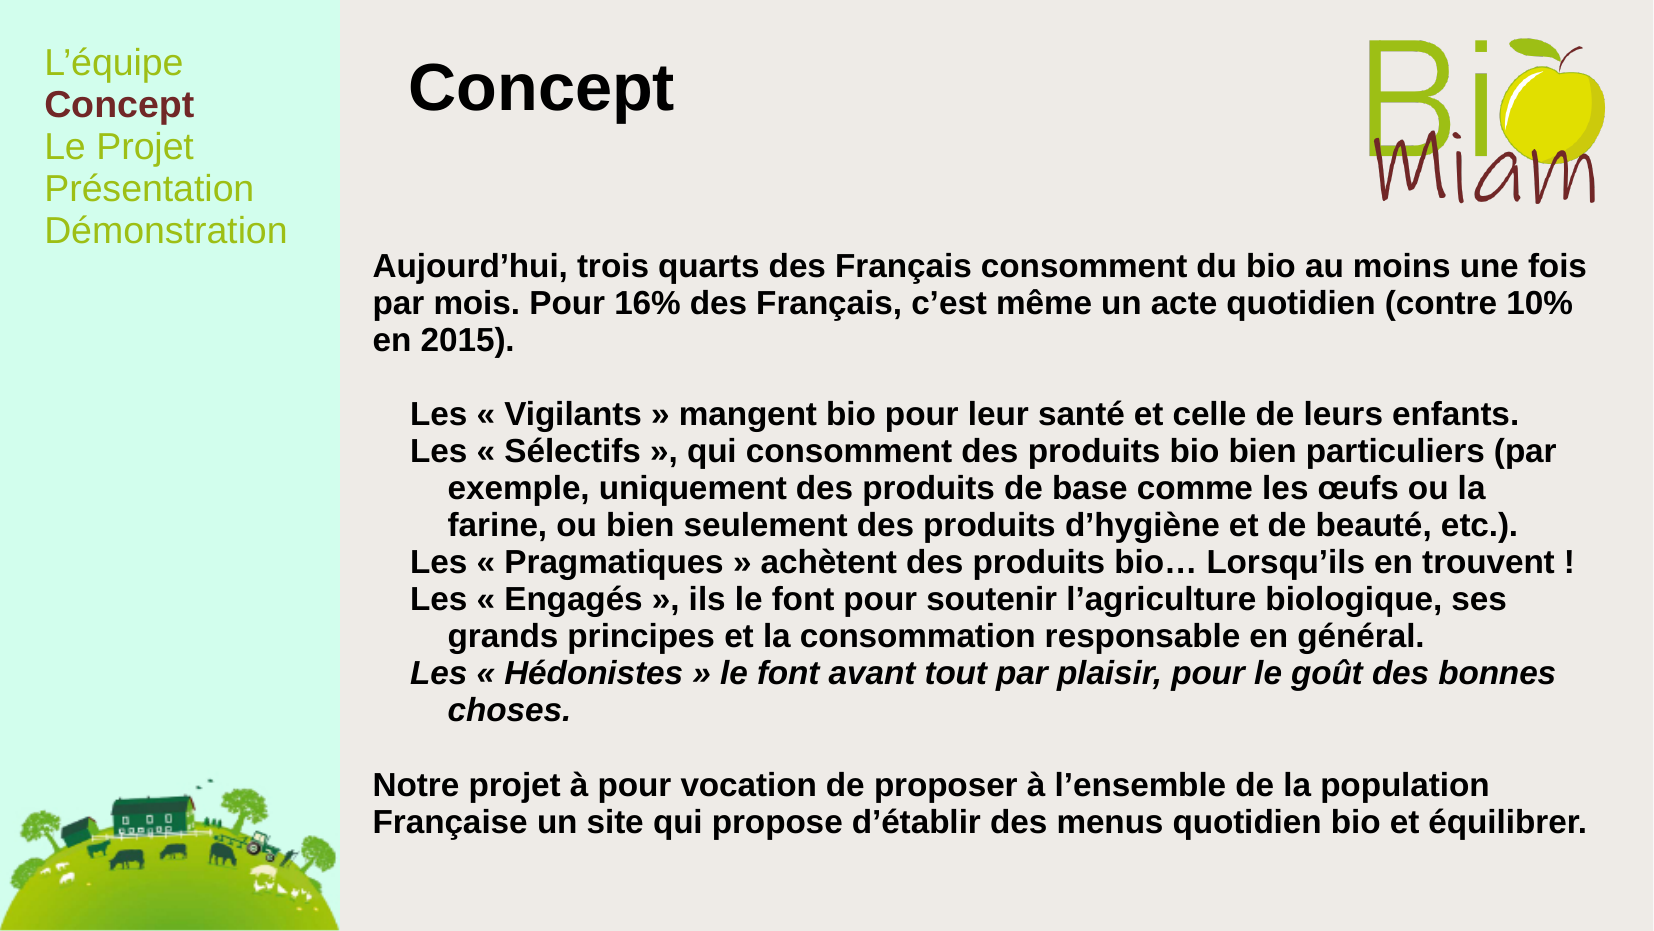

L’équipe
Concept
Le Projet
Présentation
Démonstration
# Agenda
Concept
Aujourd’hui, trois quarts des Français consomment du bio au moins une fois par mois. Pour 16% des Français, c’est même un acte quotidien (contre 10% en 2015).
Les « Vigilants » mangent bio pour leur santé et celle de leurs enfants.
Les « Sélectifs », qui consomment des produits bio bien particuliers (par exemple, uniquement des produits de base comme les œufs ou la farine, ou bien seulement des produits d’hygiène et de beauté, etc.).
Les « Pragmatiques » achètent des produits bio… Lorsqu’ils en trouvent !
Les « Engagés », ils le font pour soutenir l’agriculture biologique, ses grands principes et la consommation responsable en général.
Les « Hédonistes » le font avant tout par plaisir, pour le goût des bonnes choses.
Notre projet à pour vocation de proposer à l’ensemble de la population Française un site qui propose d’établir des menus quotidien bio et équilibrer.